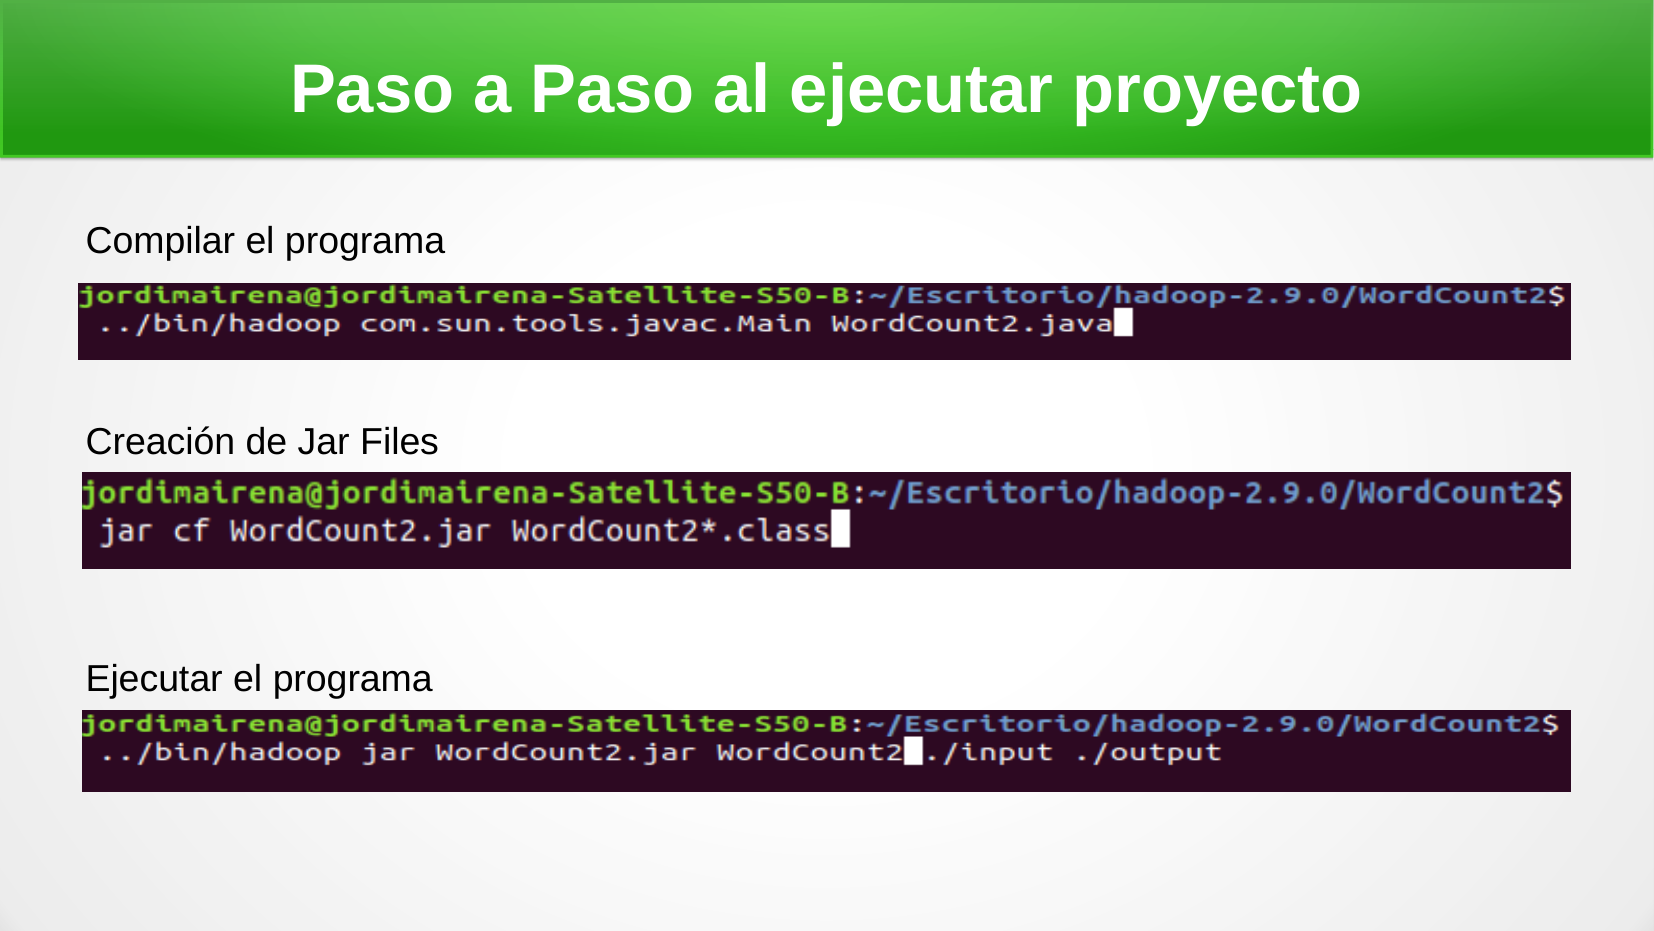

# Paso a Paso al ejecutar proyecto
Compilar el programa
Creación de Jar Files
Ejecutar el programa